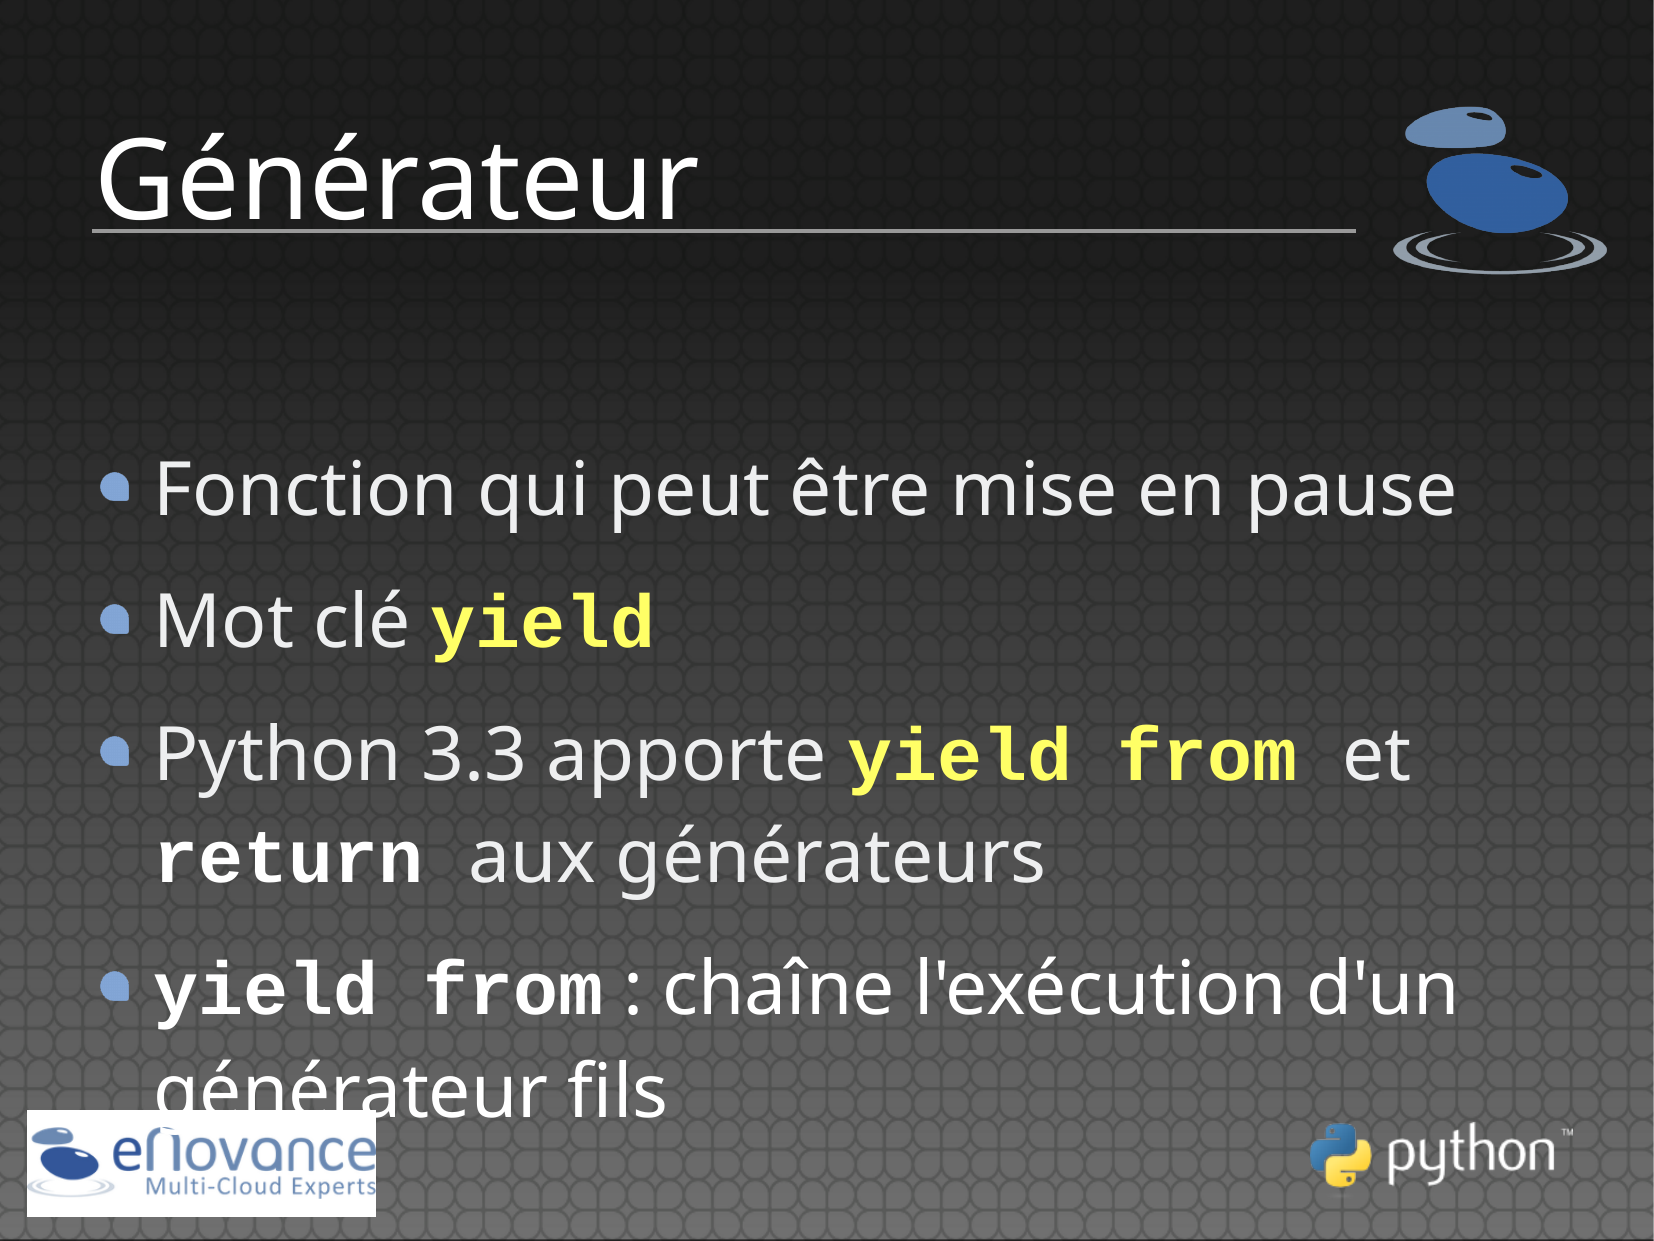

Générateur
# Fonction qui peut être mise en pause
Mot clé yield
Python 3.3 apporte yield from et return aux générateurs
yield from : chaîne l'exécution d'un générateur fils